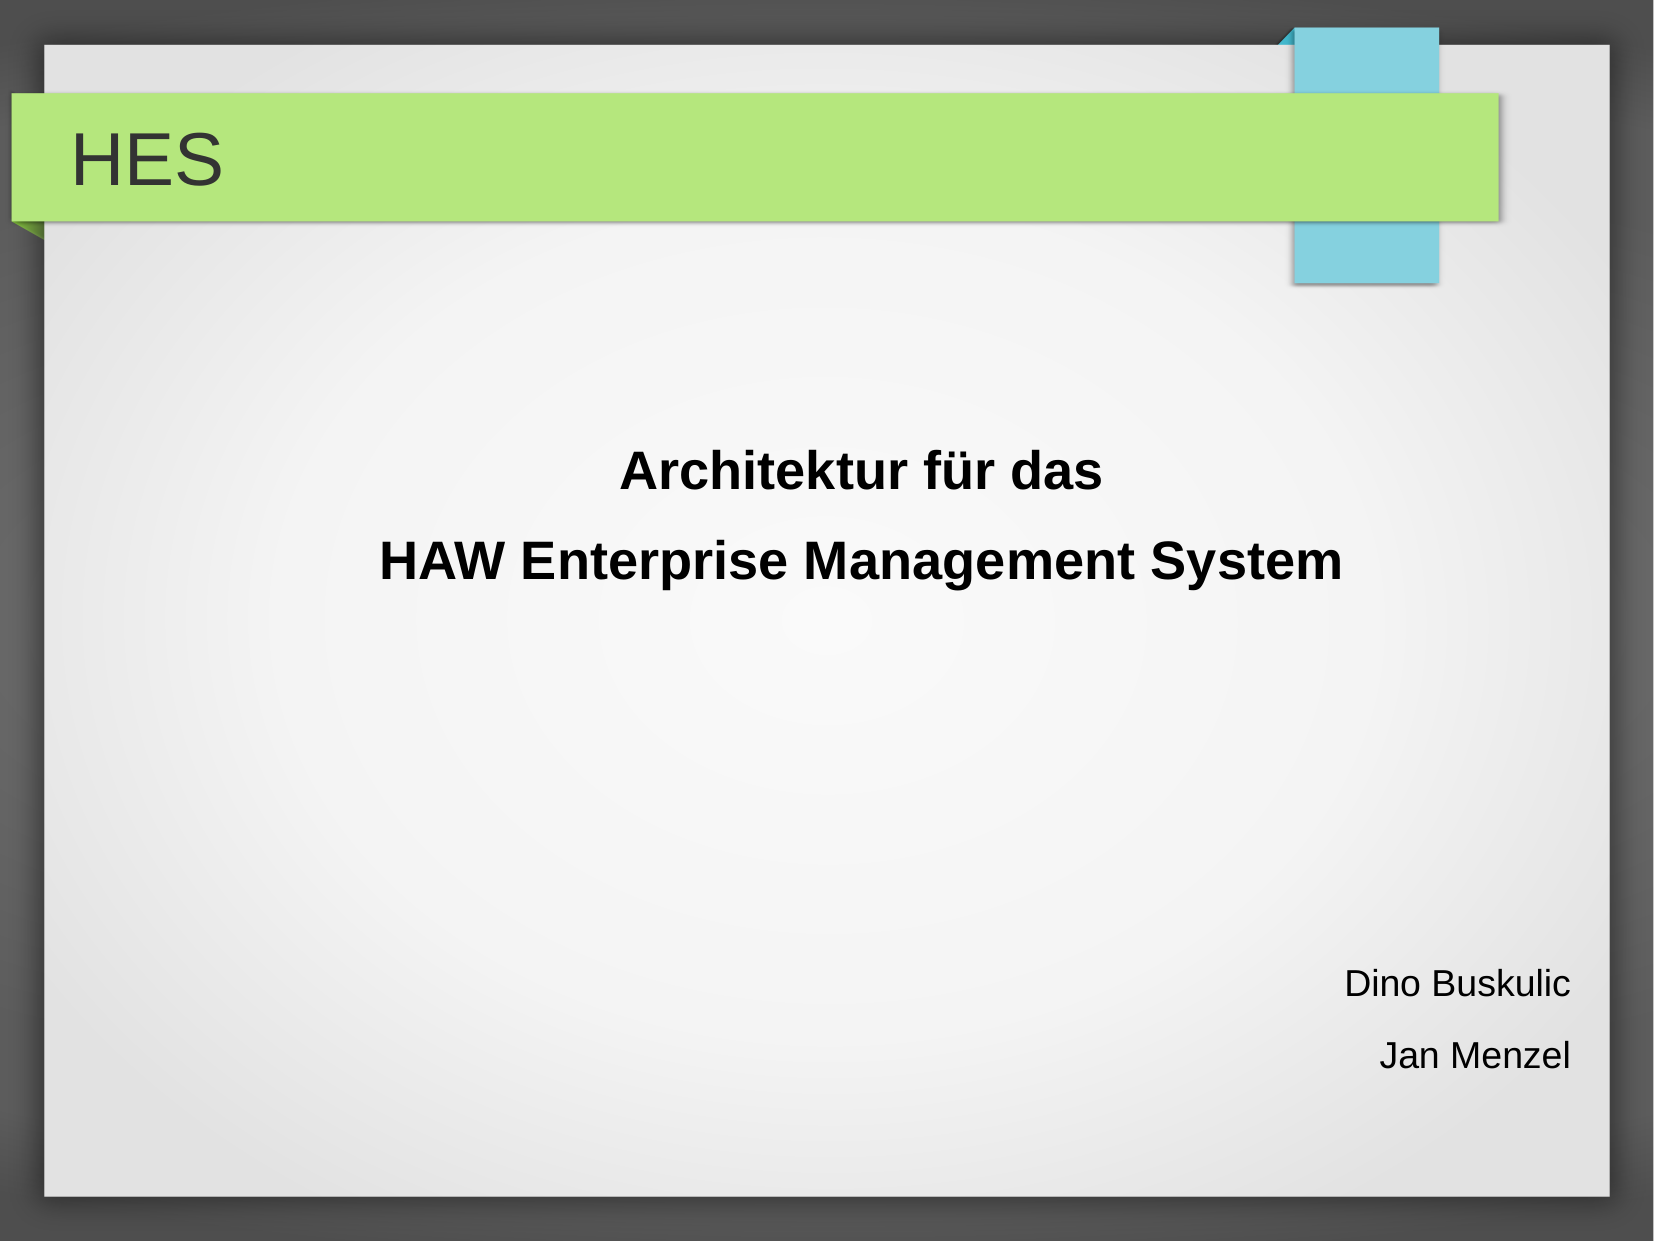

# HES
Architektur für das
HAW Enterprise Management System
Dino Buskulic
Jan Menzel